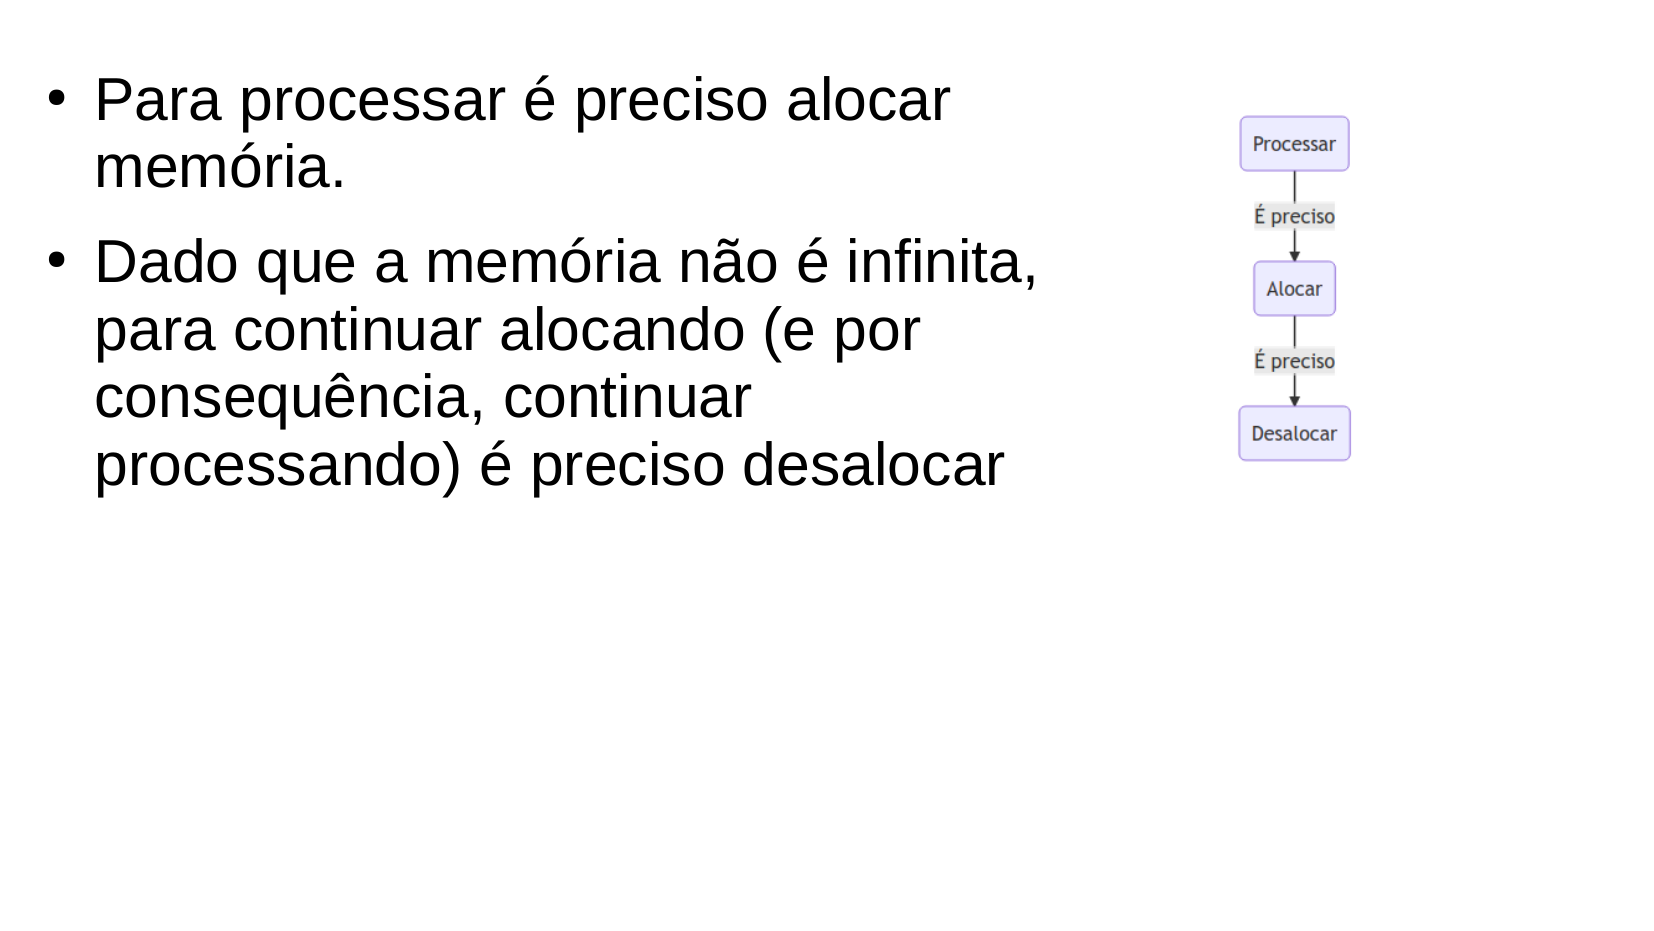

# Para processar é preciso alocar memória.
Dado que a memória não é infinita, para continuar alocando (e por consequência, continuar processando) é preciso desalocar